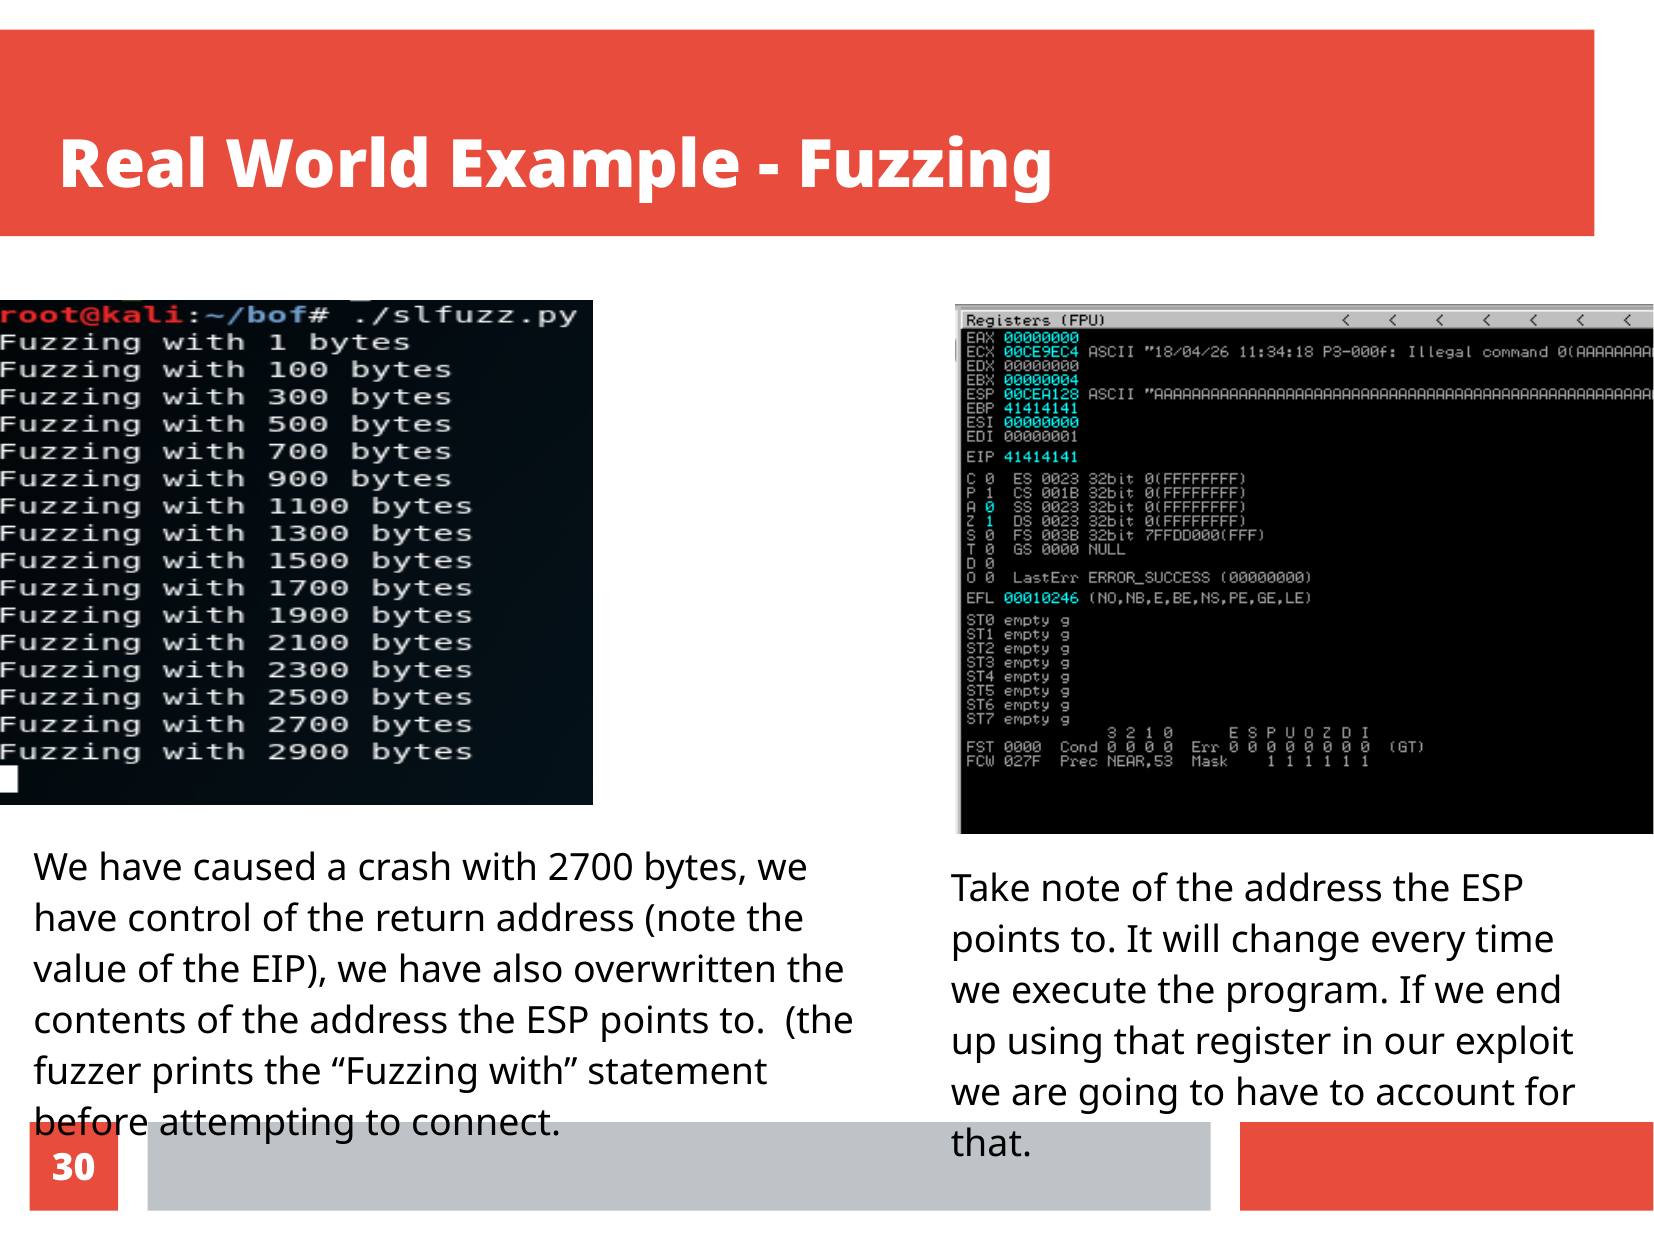

# Real World Example - Fuzzing
We have caused a crash with 2700 bytes, we have control of the return address (note the value of the EIP), we have also overwritten the contents of the address the ESP points to. (the fuzzer prints the “Fuzzing with” statement before attempting to connect.
Take note of the address the ESP points to. It will change every time we execute the program. If we end up using that register in our exploit we are going to have to account for that.
30